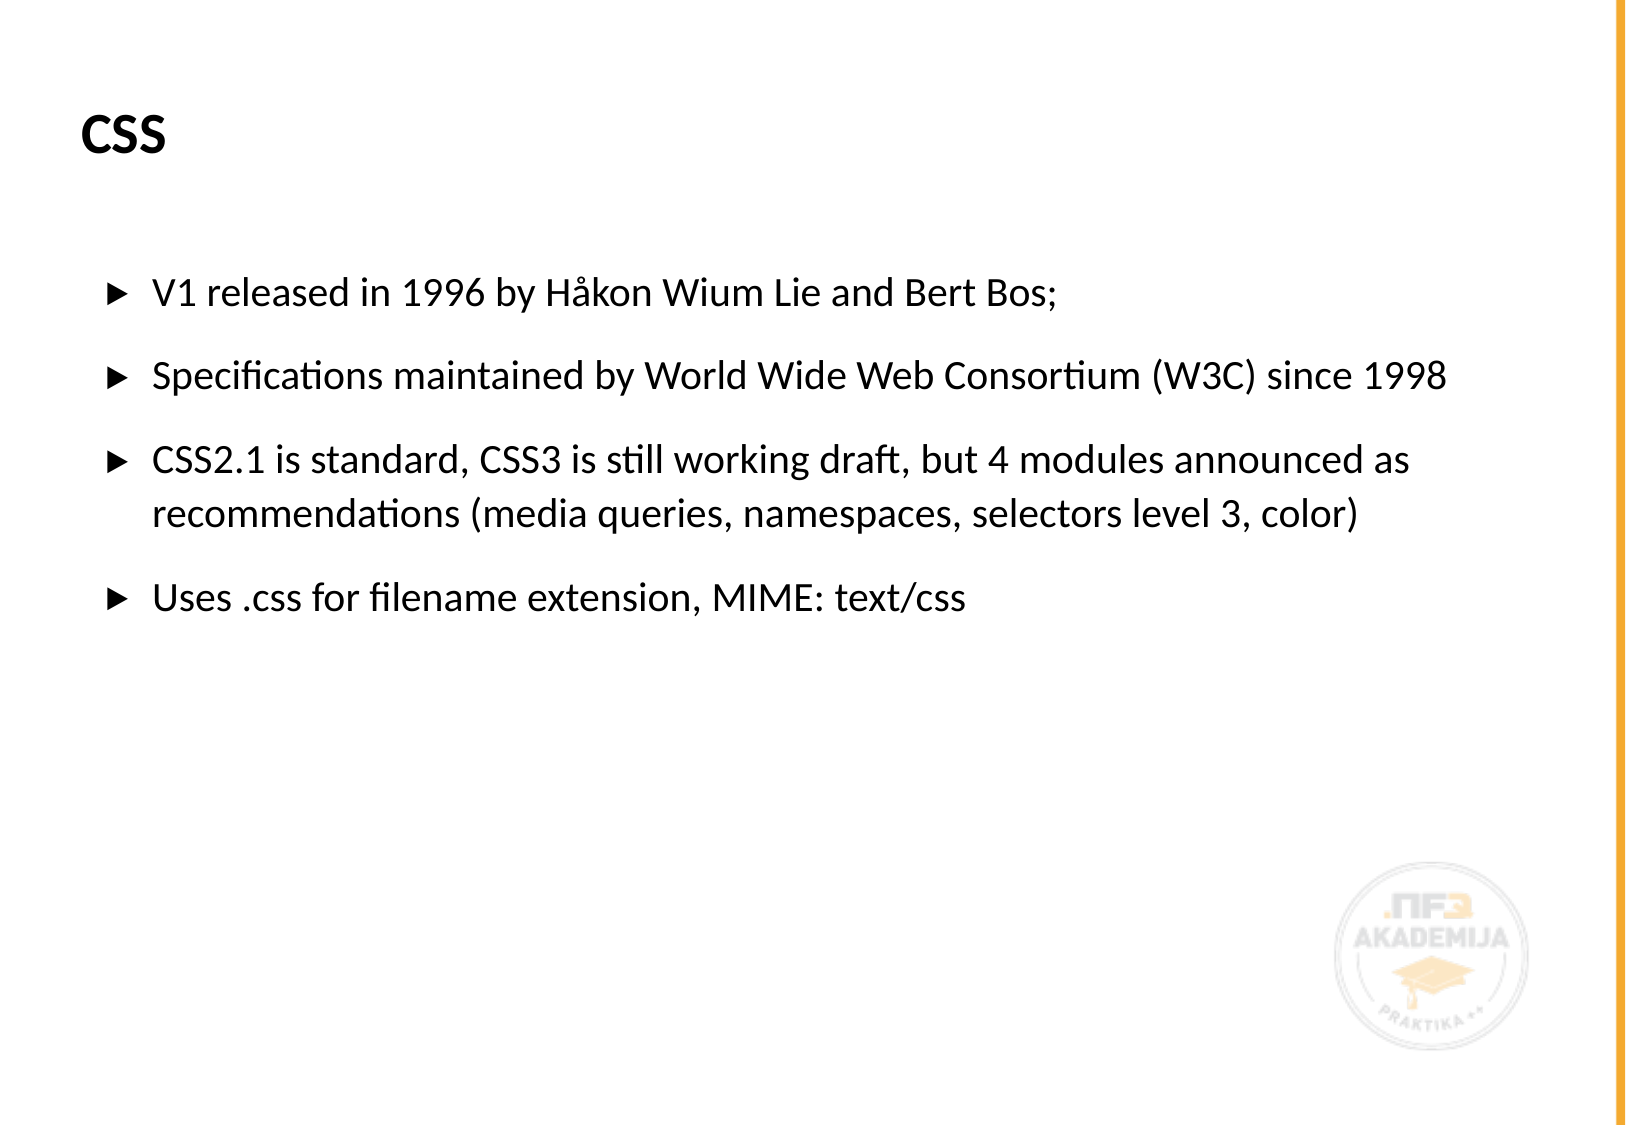

# CSS
V1 released in 1996 by Håkon Wium Lie and Bert Bos;
Specifications maintained by World Wide Web Consortium (W3C) since 1998
CSS2.1 is standard, CSS3 is still working draft, but 4 modules announced as recommendations (media queries, namespaces, selectors level 3, color)
Uses .css for filename extension, MIME: text/css